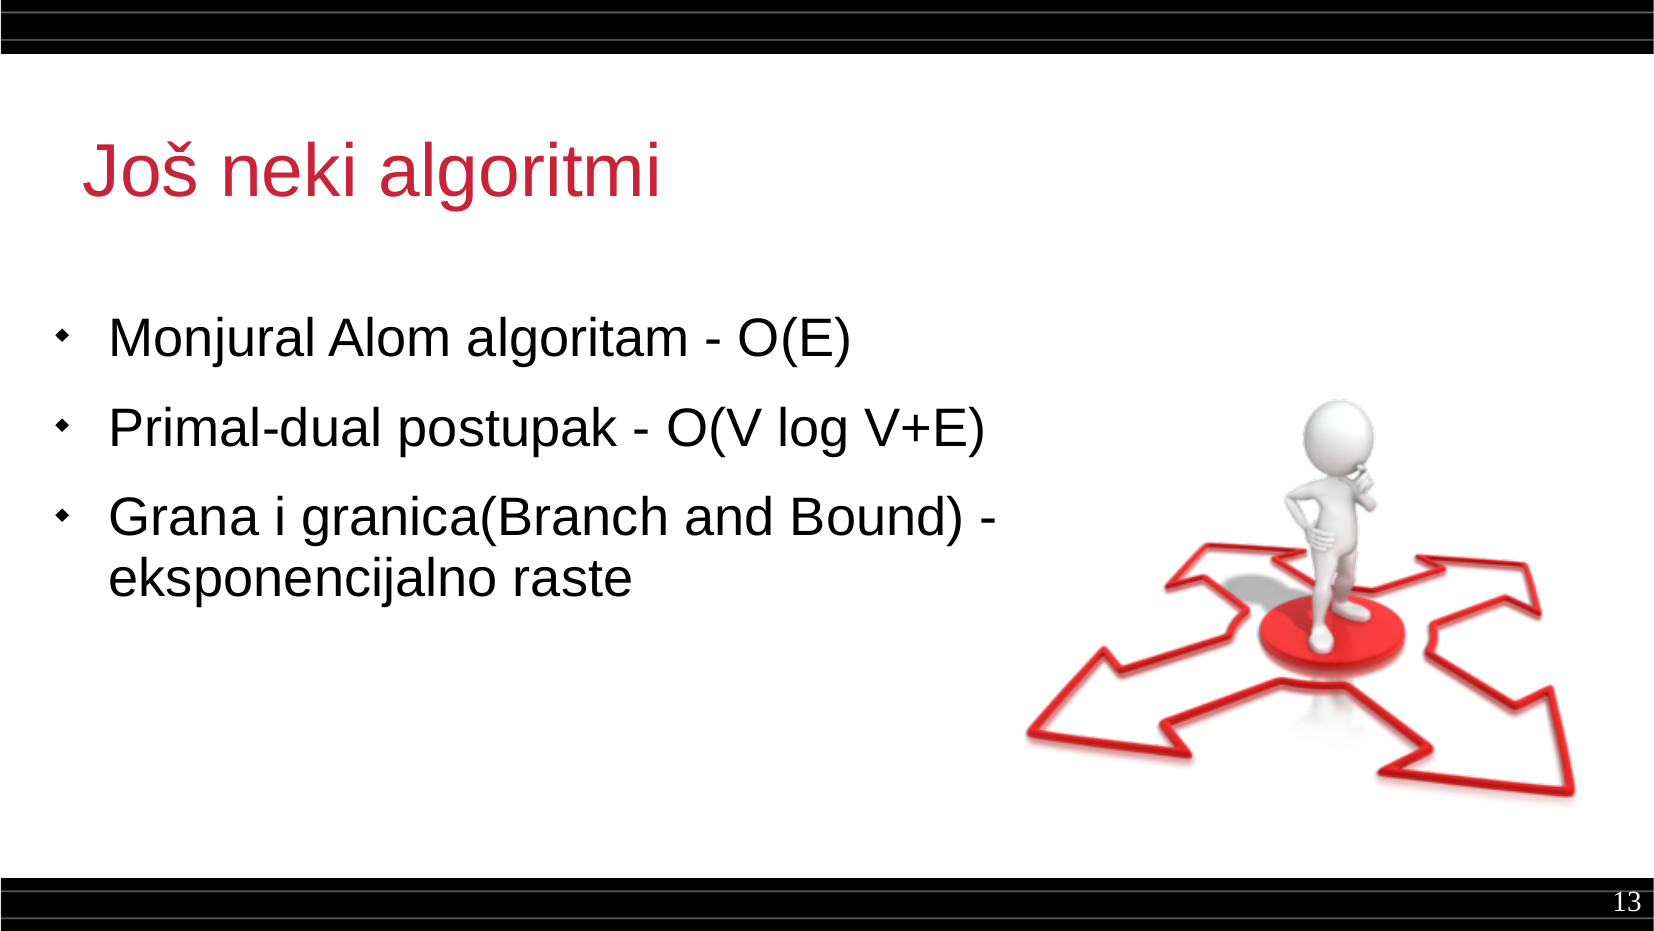

# Još neki algoritmi
Monjural Alom algoritam - O(E)
Primal-dual postupak - O(V log V+E)
Grana i granica(Branch and Bound) - eksponencijalno raste